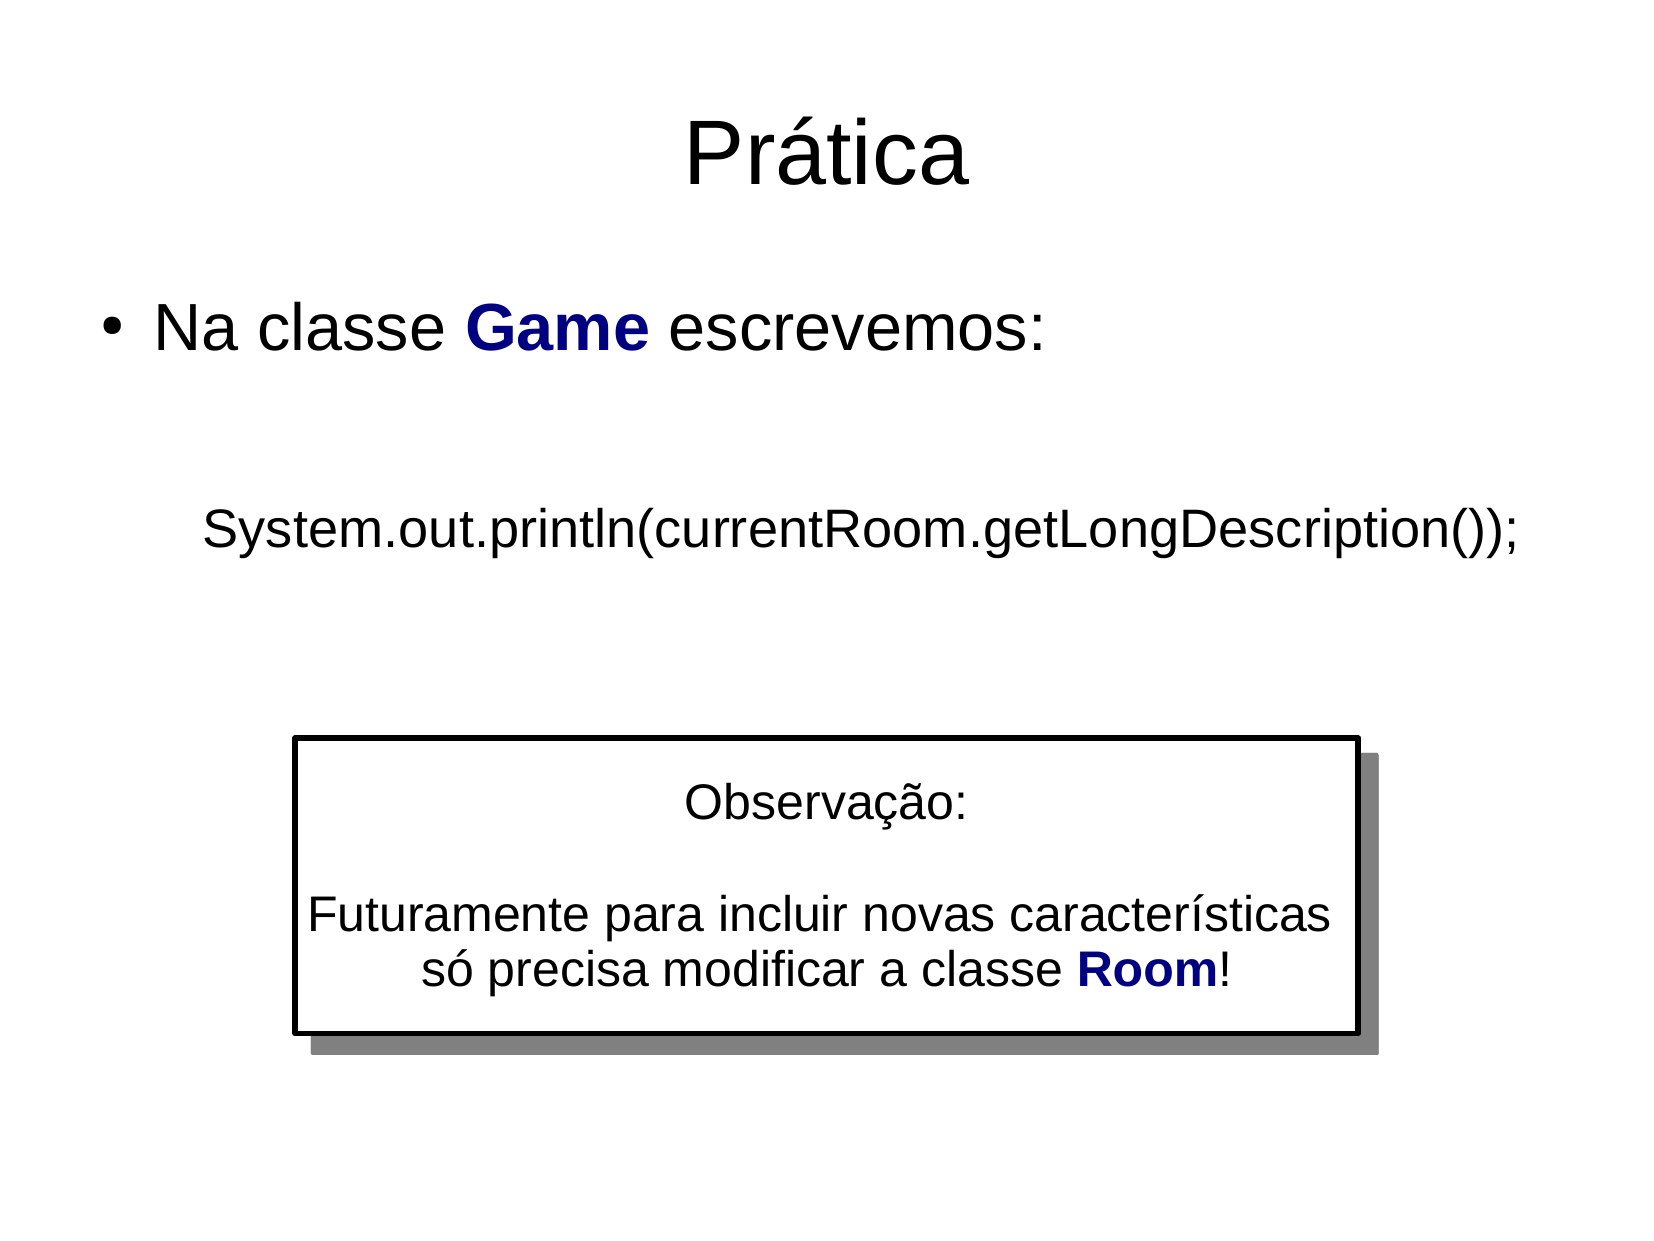

# Prática
Na classe Game escrevemos:
System.out.println(currentRoom.getLongDescription());
Observação:
Futuramente para incluir novas características
só precisa modificar a classe Room!